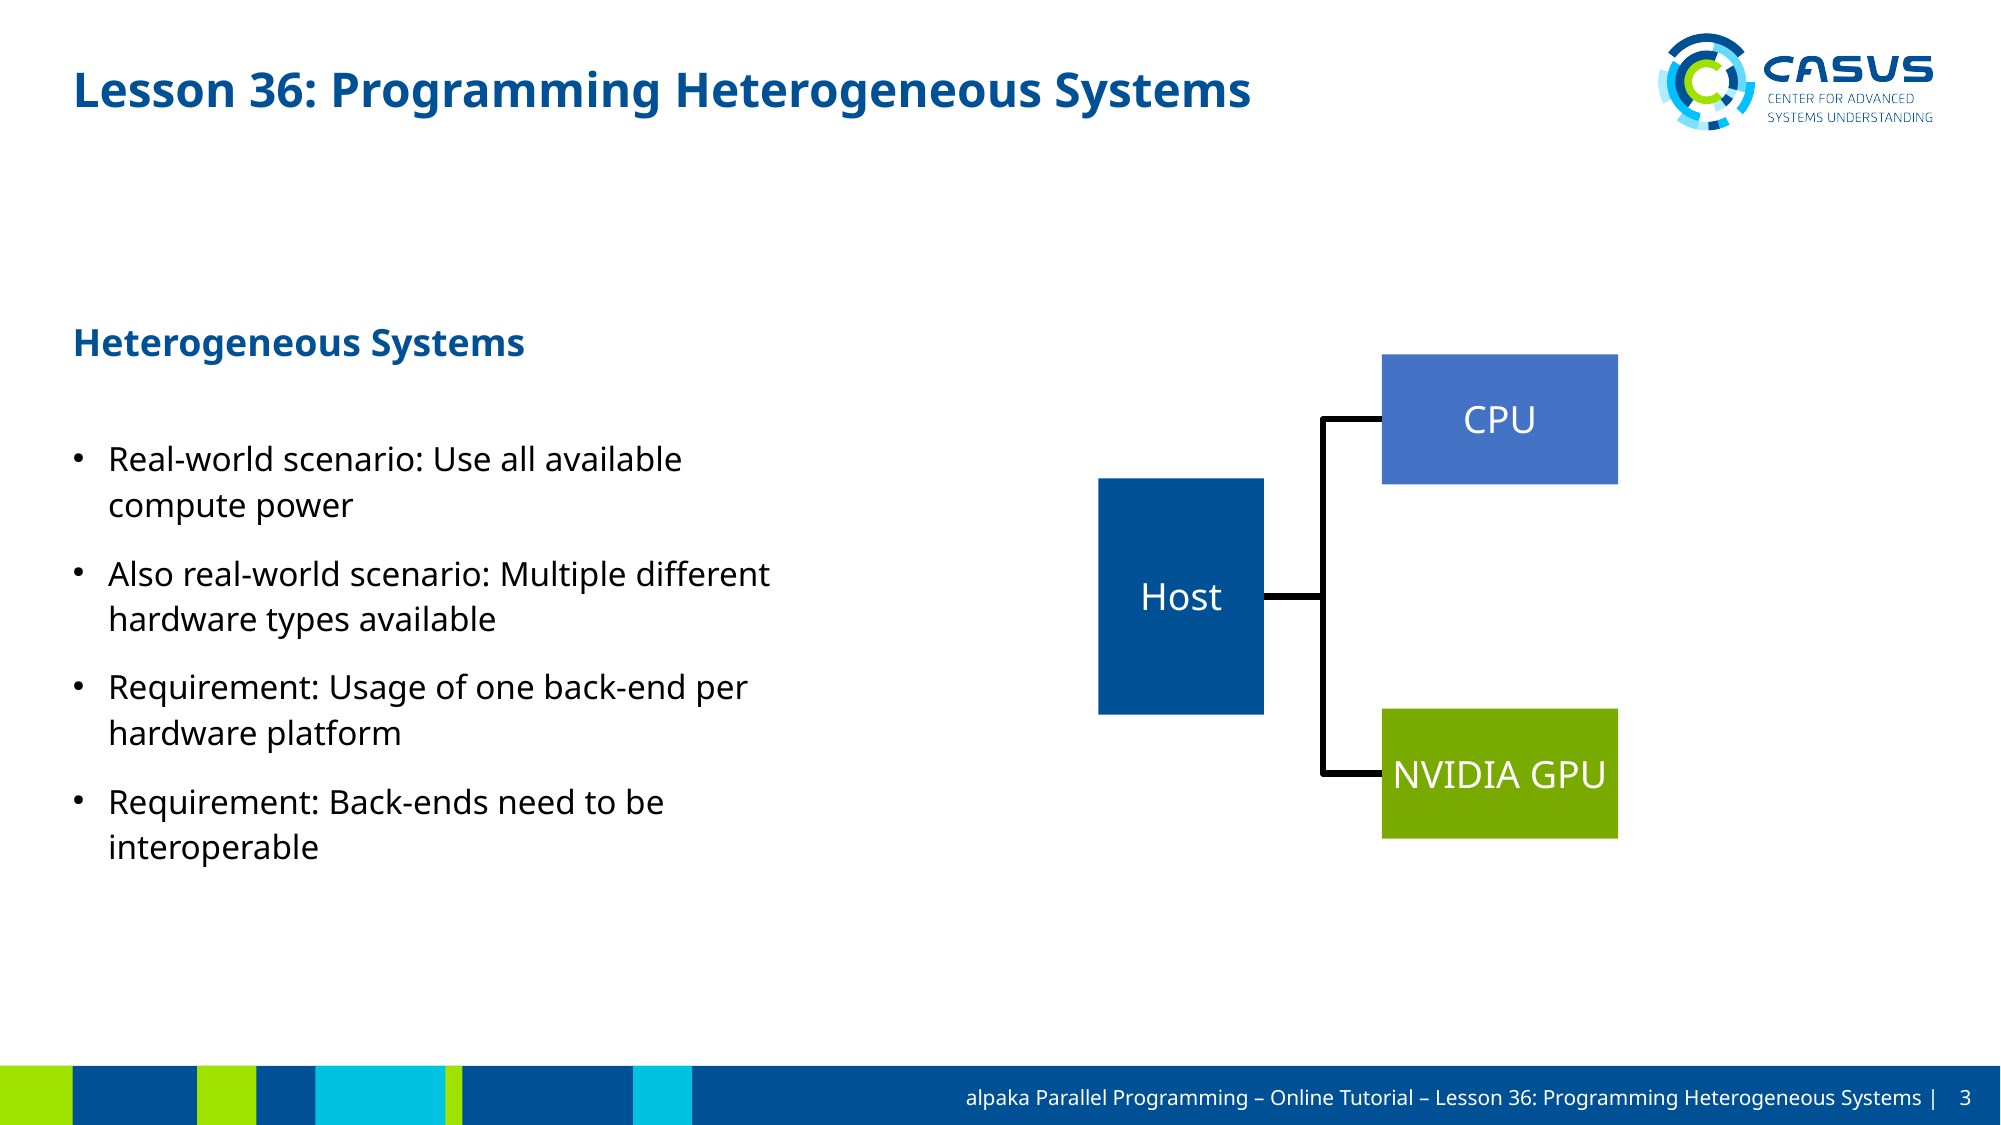

# Lesson 36: Programming Heterogeneous Systems
Heterogeneous Systems
Real-world scenario: Use all available compute power
Also real-world scenario: Multiple different hardware types available
Requirement: Usage of one back-end per hardware platform
Requirement: Back-ends need to be interoperable
CPU
Host
NVIDIA GPU
alpaka Parallel Programming – Online Tutorial – Lesson 36: Programming Heterogeneous Systems
3